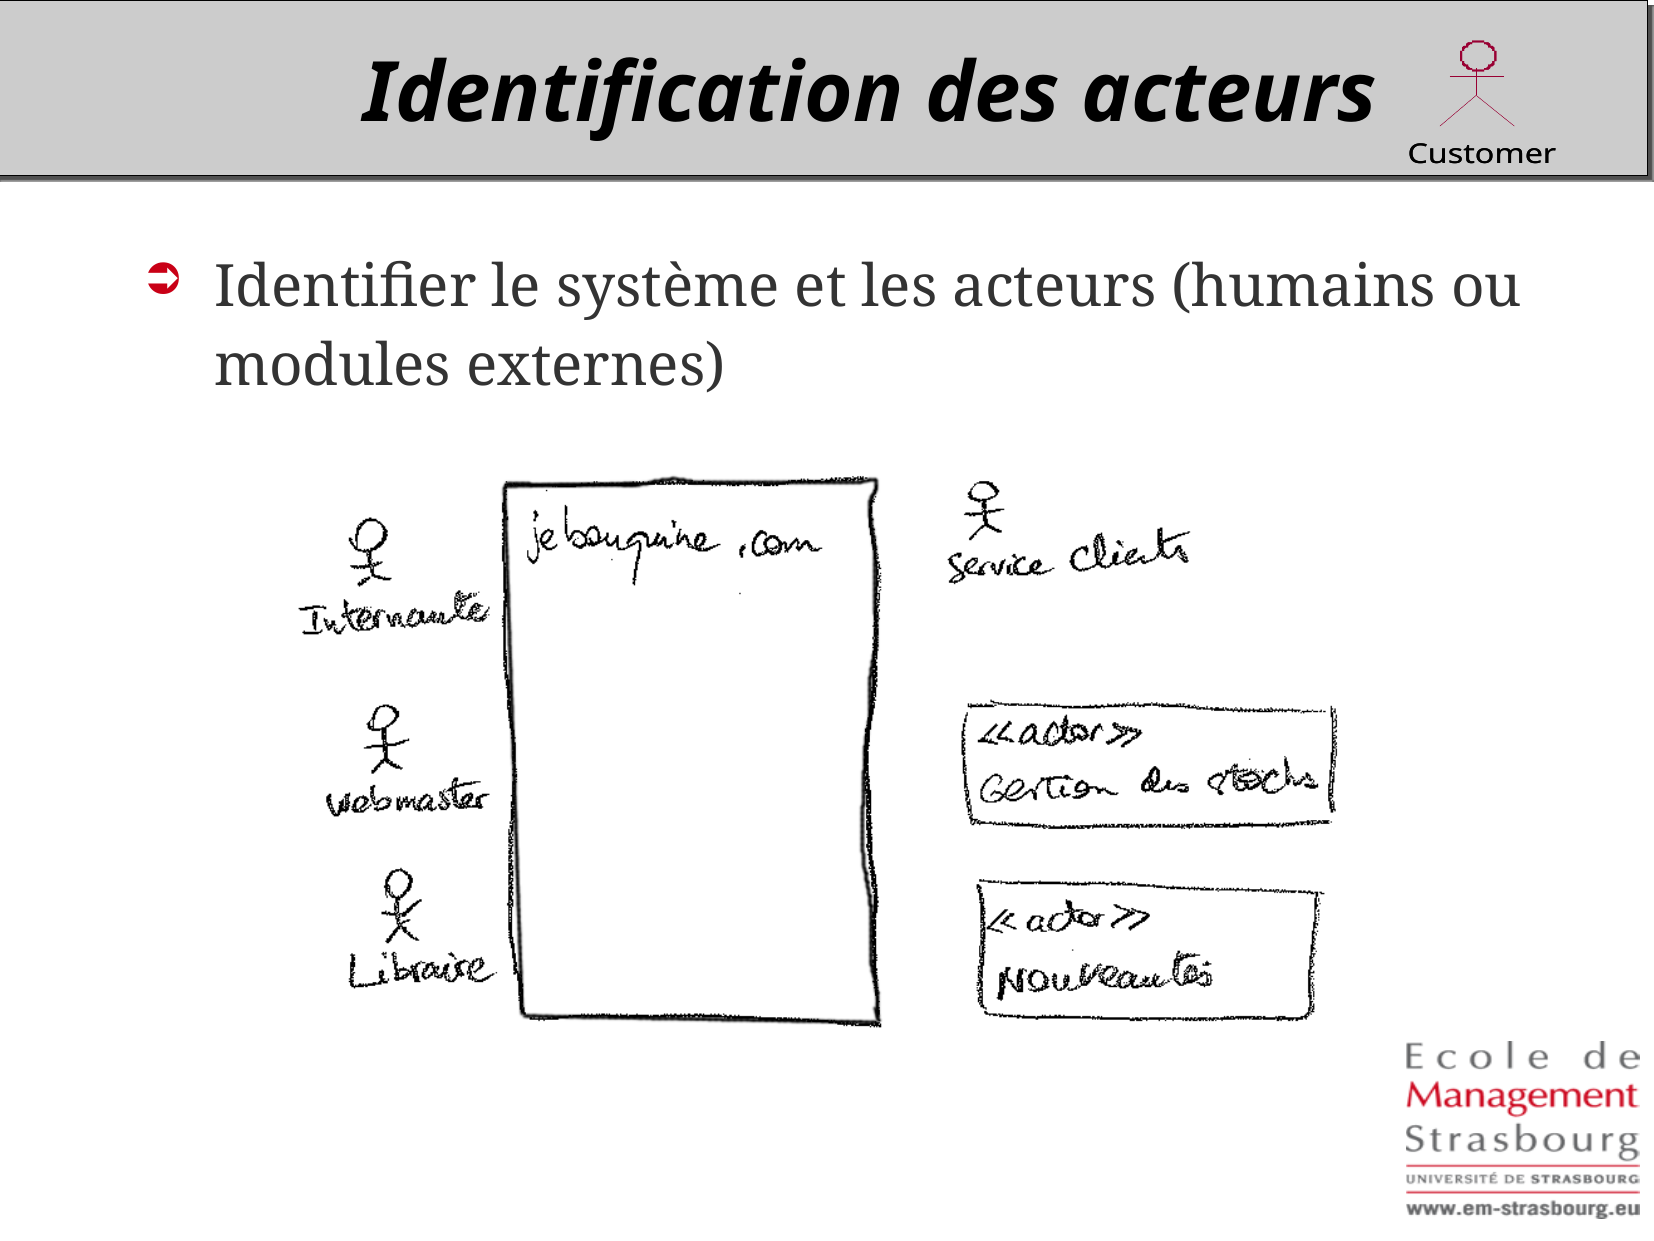

# Identification des acteurs
Identifier le système et les acteurs (humains ou modules externes)